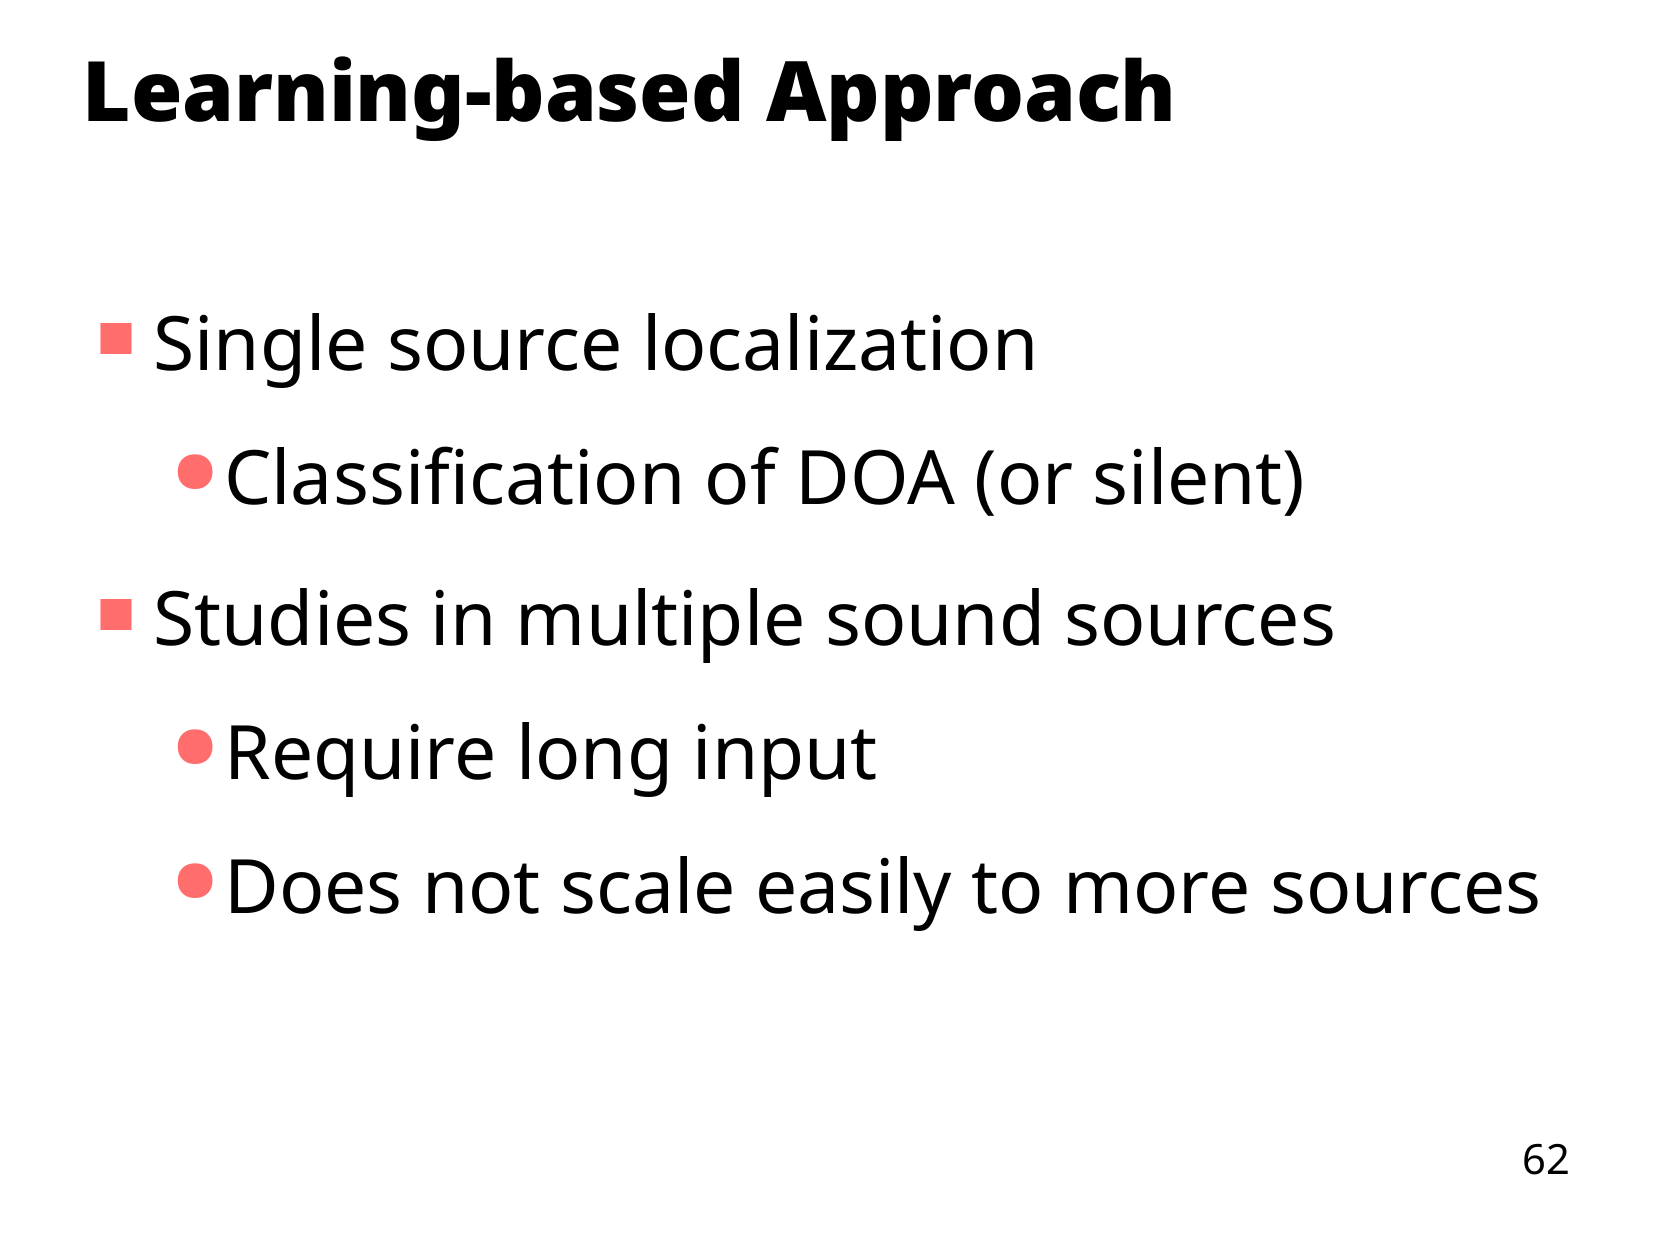

# Learning-based Approach
Single source localization
Classification of DOA (or silent)
Studies in multiple sound sources
Require long input
Does not scale easily to more sources
62